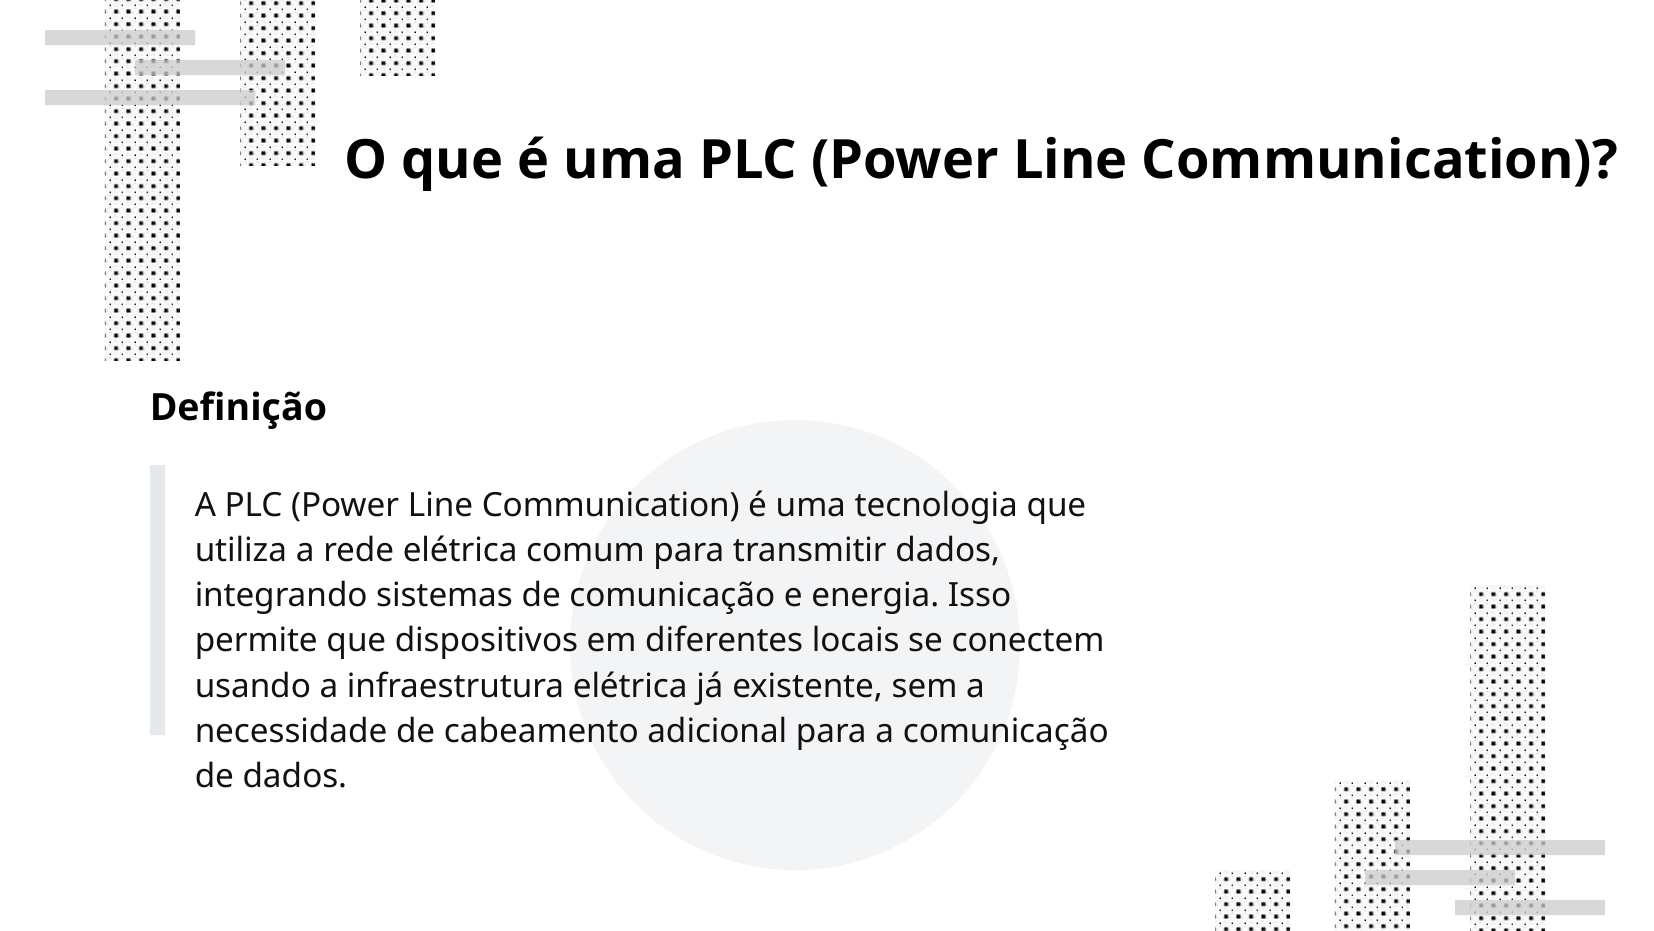

O que é uma PLC (Power Line Communication)?
Definição
A PLC (Power Line Communication) é uma tecnologia que utiliza a rede elétrica comum para transmitir dados, integrando sistemas de comunicação e energia. Isso permite que dispositivos em diferentes locais se conectem usando a infraestrutura elétrica já existente, sem a necessidade de cabeamento adicional para a comunicação de dados.